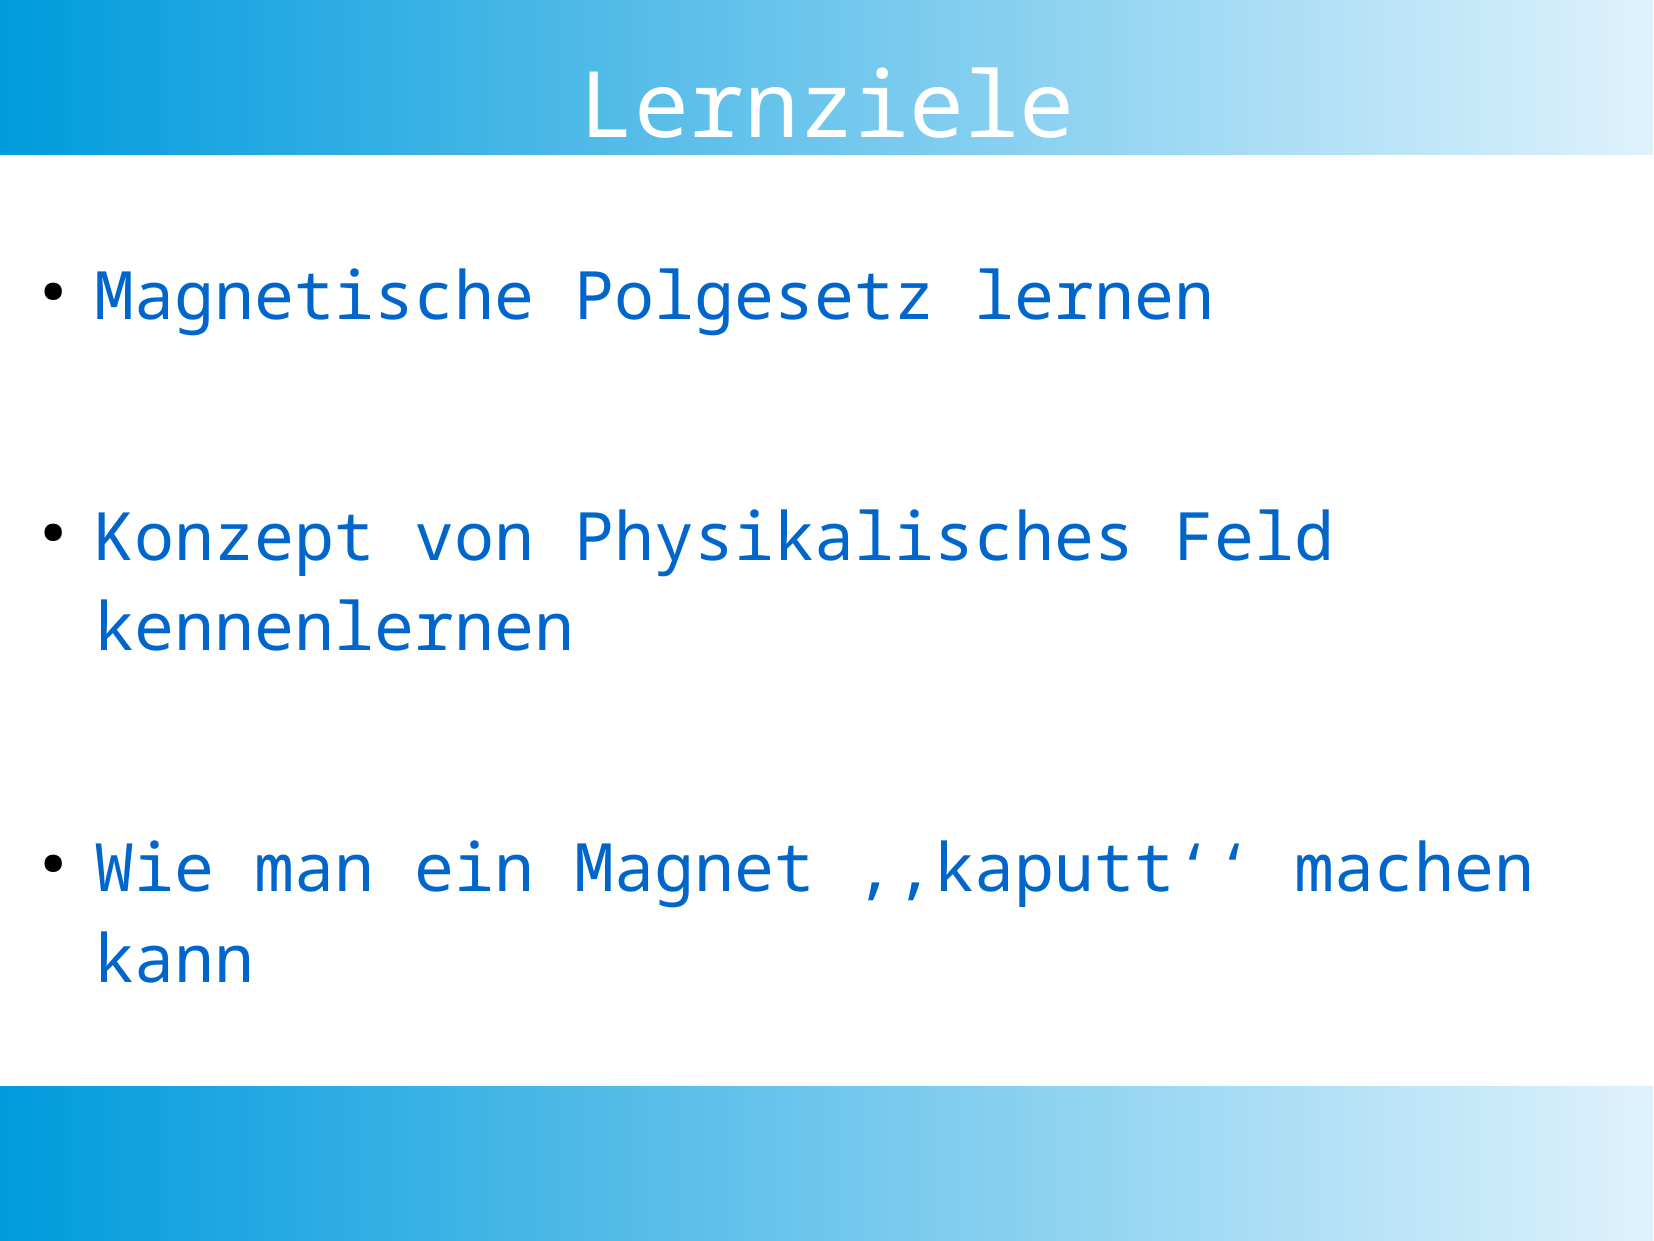

# Lernziele
Magnetische Polgesetz lernen
Konzept von Physikalisches Feld kennenlernen
Wie man ein Magnet ,,kaputt‘‘ machen kann